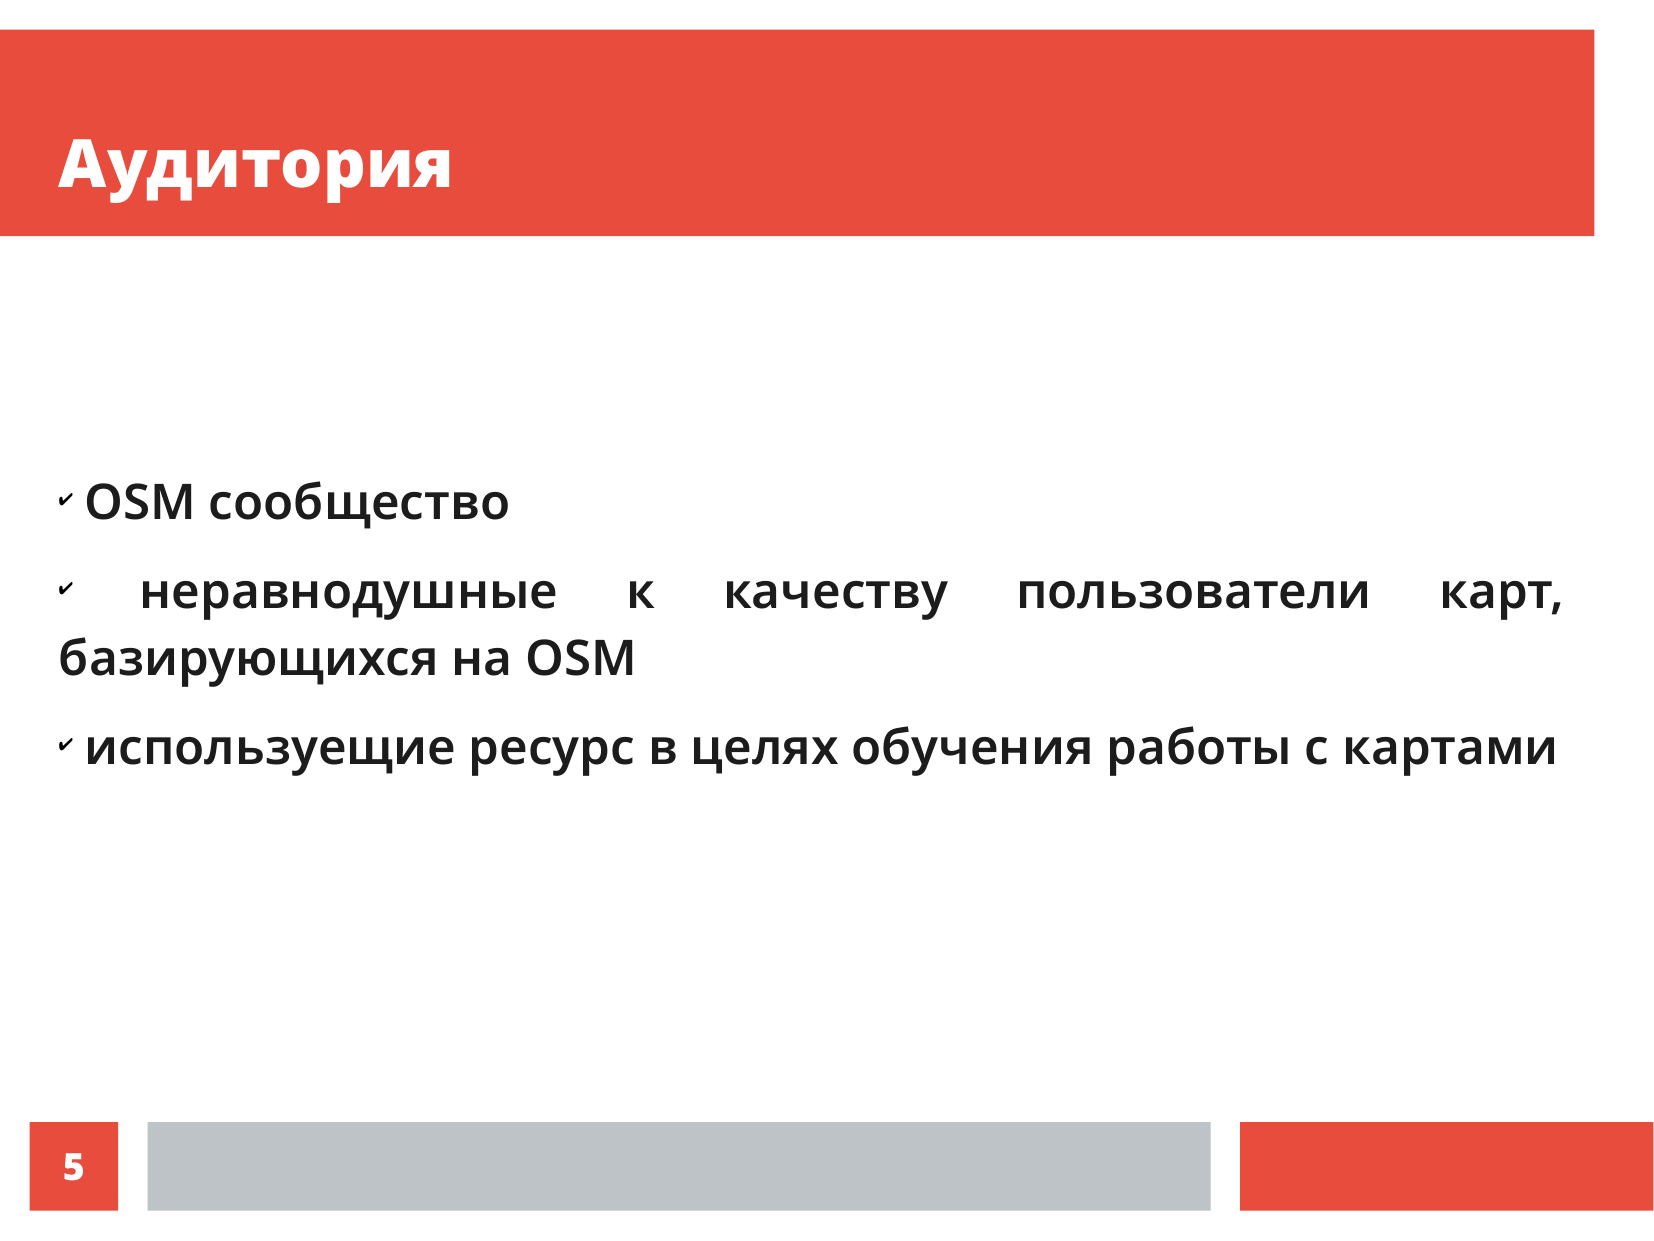

# Аудитория
 OSM сообщество
 неравнодушные к качеству пользователи карт, базирующихся на OSM
 используещие ресурс в целях обучения работы с картами
5